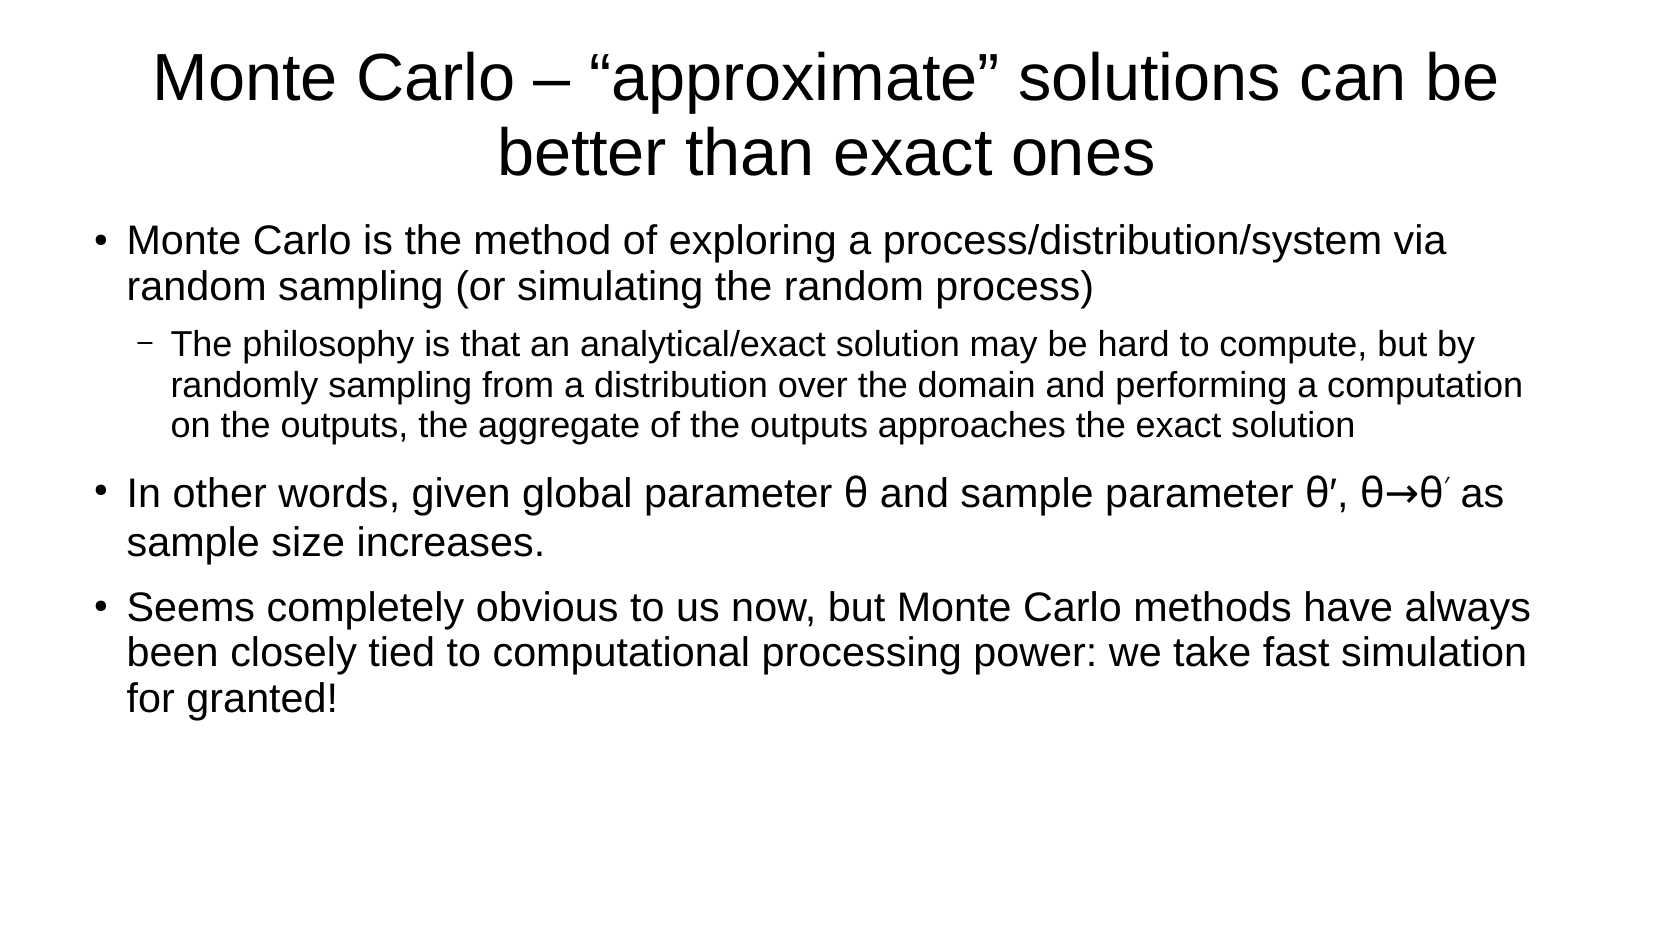

# Monte Carlo – “approximate” solutions can be better than exact ones
Monte Carlo is the method of exploring a process/distribution/system via random sampling (or simulating the random process)
The philosophy is that an analytical/exact solution may be hard to compute, but by randomly sampling from a distribution over the domain and performing a computation on the outputs, the aggregate of the outputs approaches the exact solution
In other words, given global parameter θ and sample parameter θ′, θ→θ′ as sample size increases.
Seems completely obvious to us now, but Monte Carlo methods have always been closely tied to computational processing power: we take fast simulation for granted!